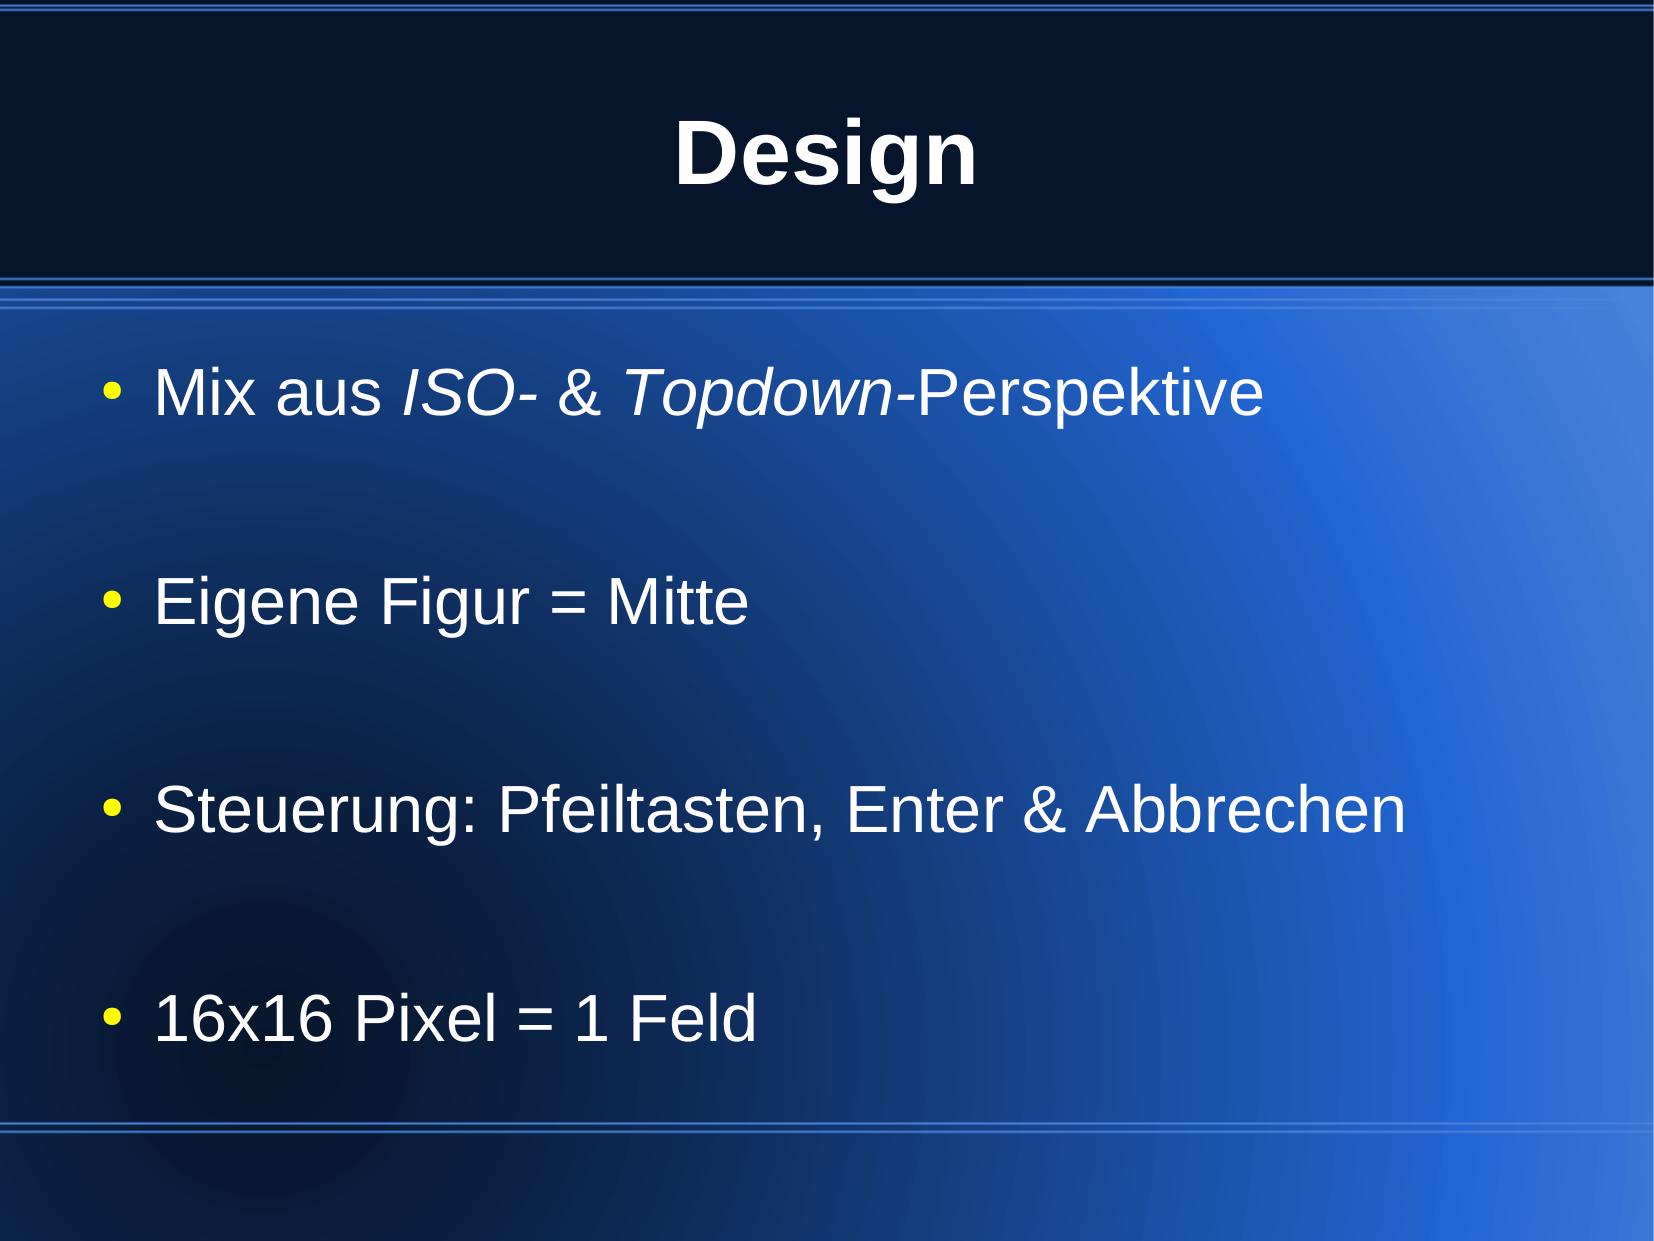

# Design
Mix aus ISO- & Topdown-Perspektive
Eigene Figur = Mitte
Steuerung: Pfeiltasten, Enter & Abbrechen
16x16 Pixel = 1 Feld